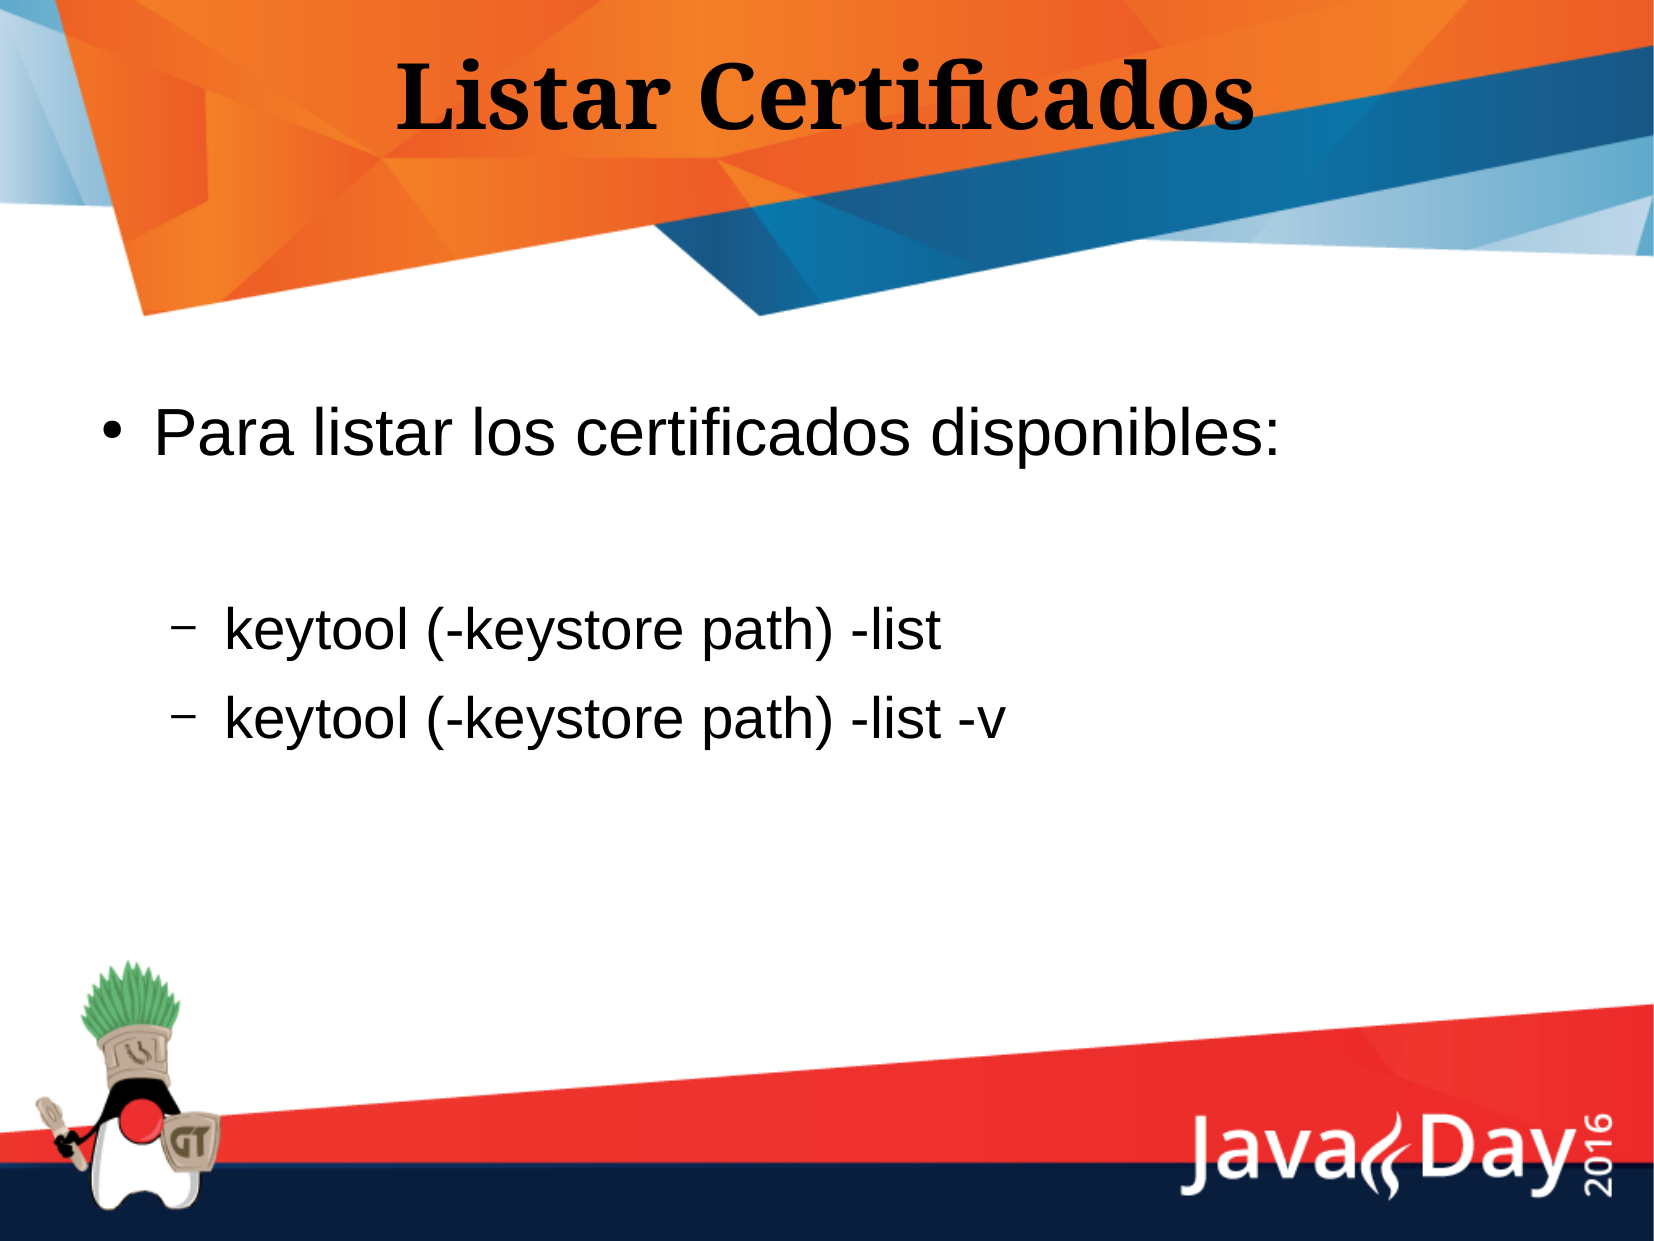

# Listar Certificados
Para listar los certificados disponibles:
keytool (-keystore path) -list
keytool (-keystore path) -list -v